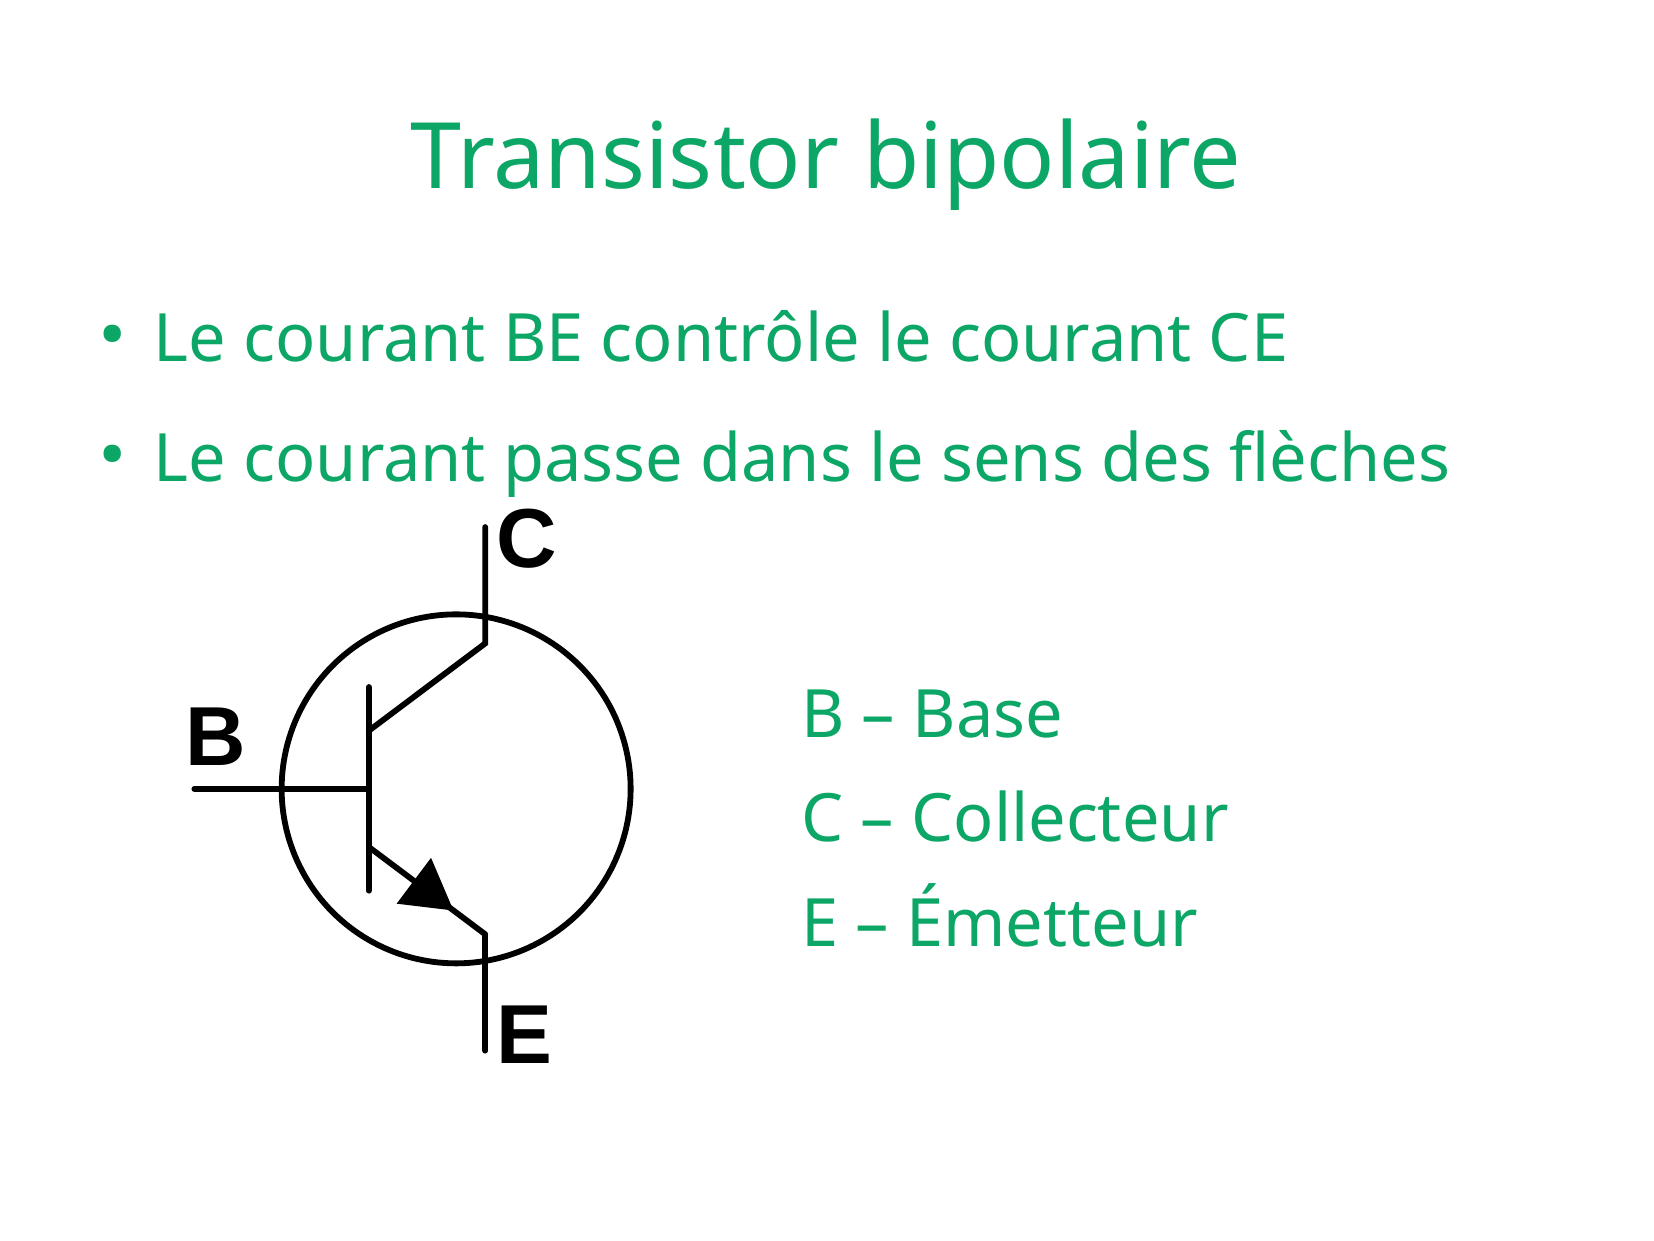

# Transistor bipolaire
Le courant BE contrôle le courant CE
Le courant passe dans le sens des flèches
B – Base
C – Collecteur
E – Émetteur